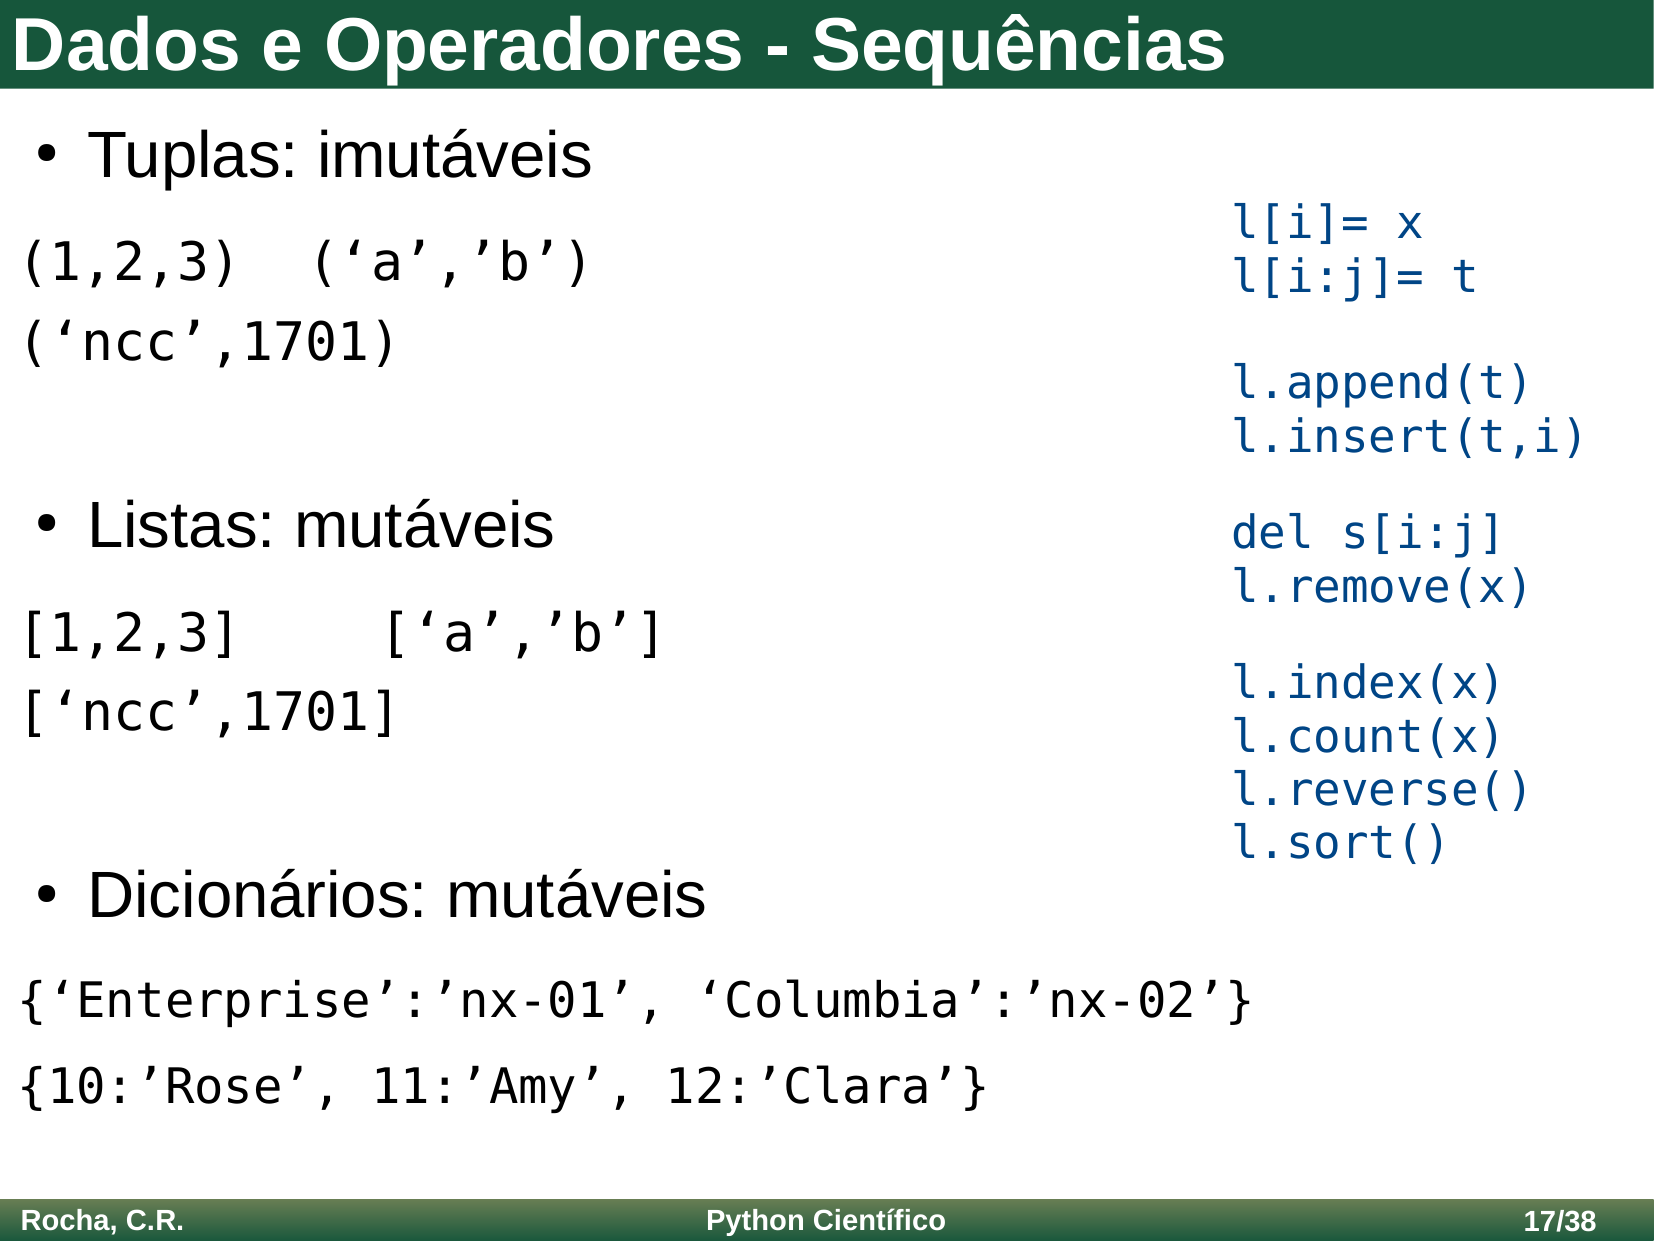

# Dados e Operadores - Sequências
Tuplas: imutáveis
(1,2,3)	(‘a’,’b’)
(‘ncc’,1701)
Listas: mutáveis
[1,2,3]		[‘a’,’b’]
[‘ncc’,1701]
Dicionários: mutáveis
{‘Enterprise’:’nx-01’, ‘Columbia’:’nx-02’}
{10:’Rose’, 11:’Amy’, 12:’Clara’}
l[i]= x
l[i:j]= t
l.append(t)
l.insert(t,i)
del s[i:j]
l.remove(x)
l.index(x)
l.count(x)
l.reverse()
l.sort()